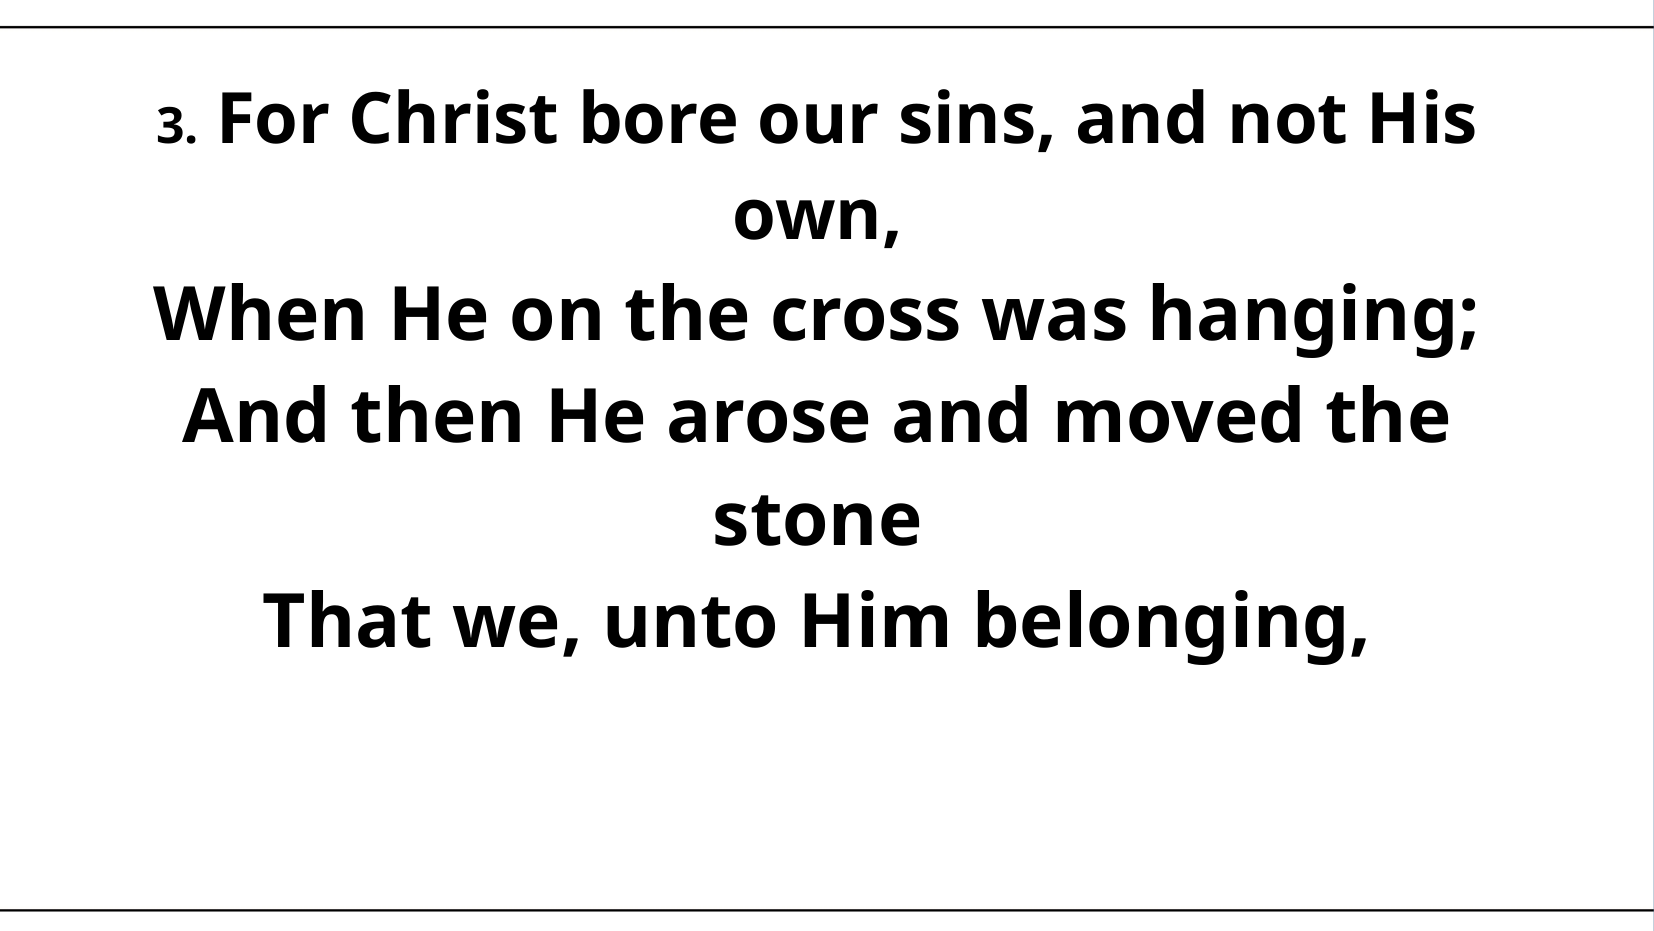

3. For Christ bore our sins, and not His own,
When He on the cross was hanging;
And then He arose and moved the stone
That we, unto Him belonging,